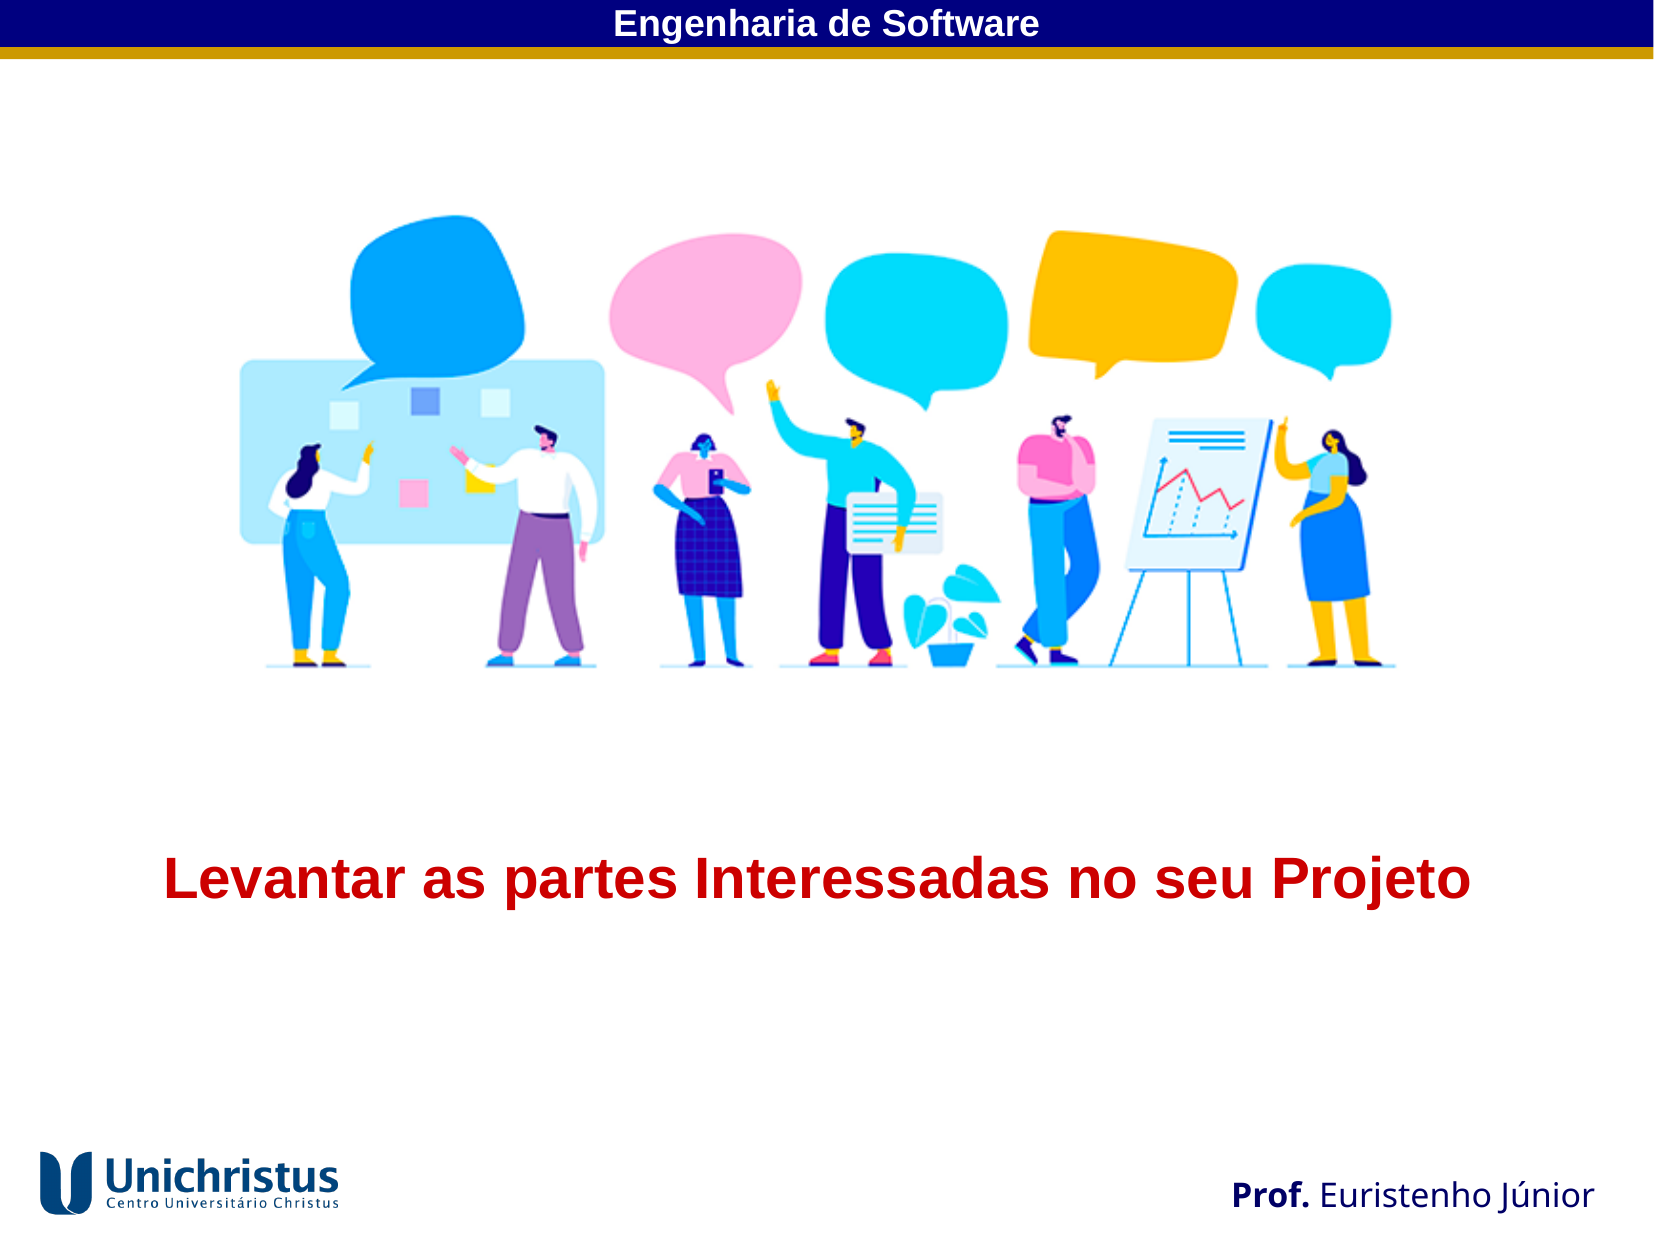

Engenharia de Software
Levantar as partes Interessadas no seu Projeto
Prof. Euristenho Júnior